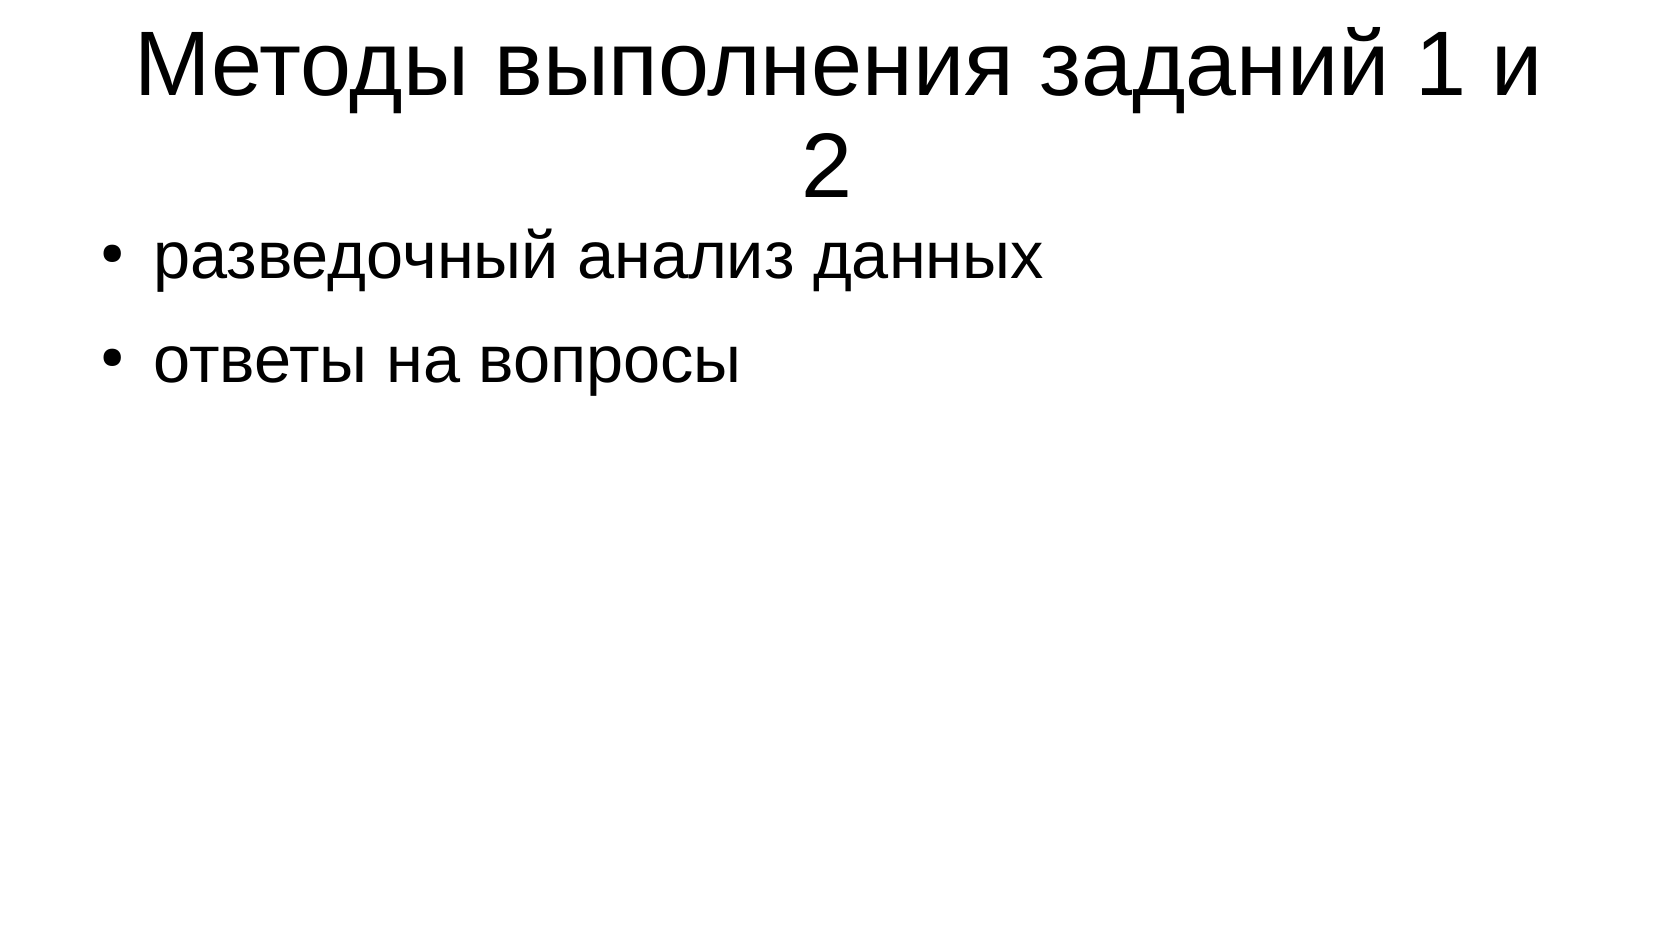

# Методы выполнения заданий 1 и 2
разведочный анализ данных
ответы на вопросы